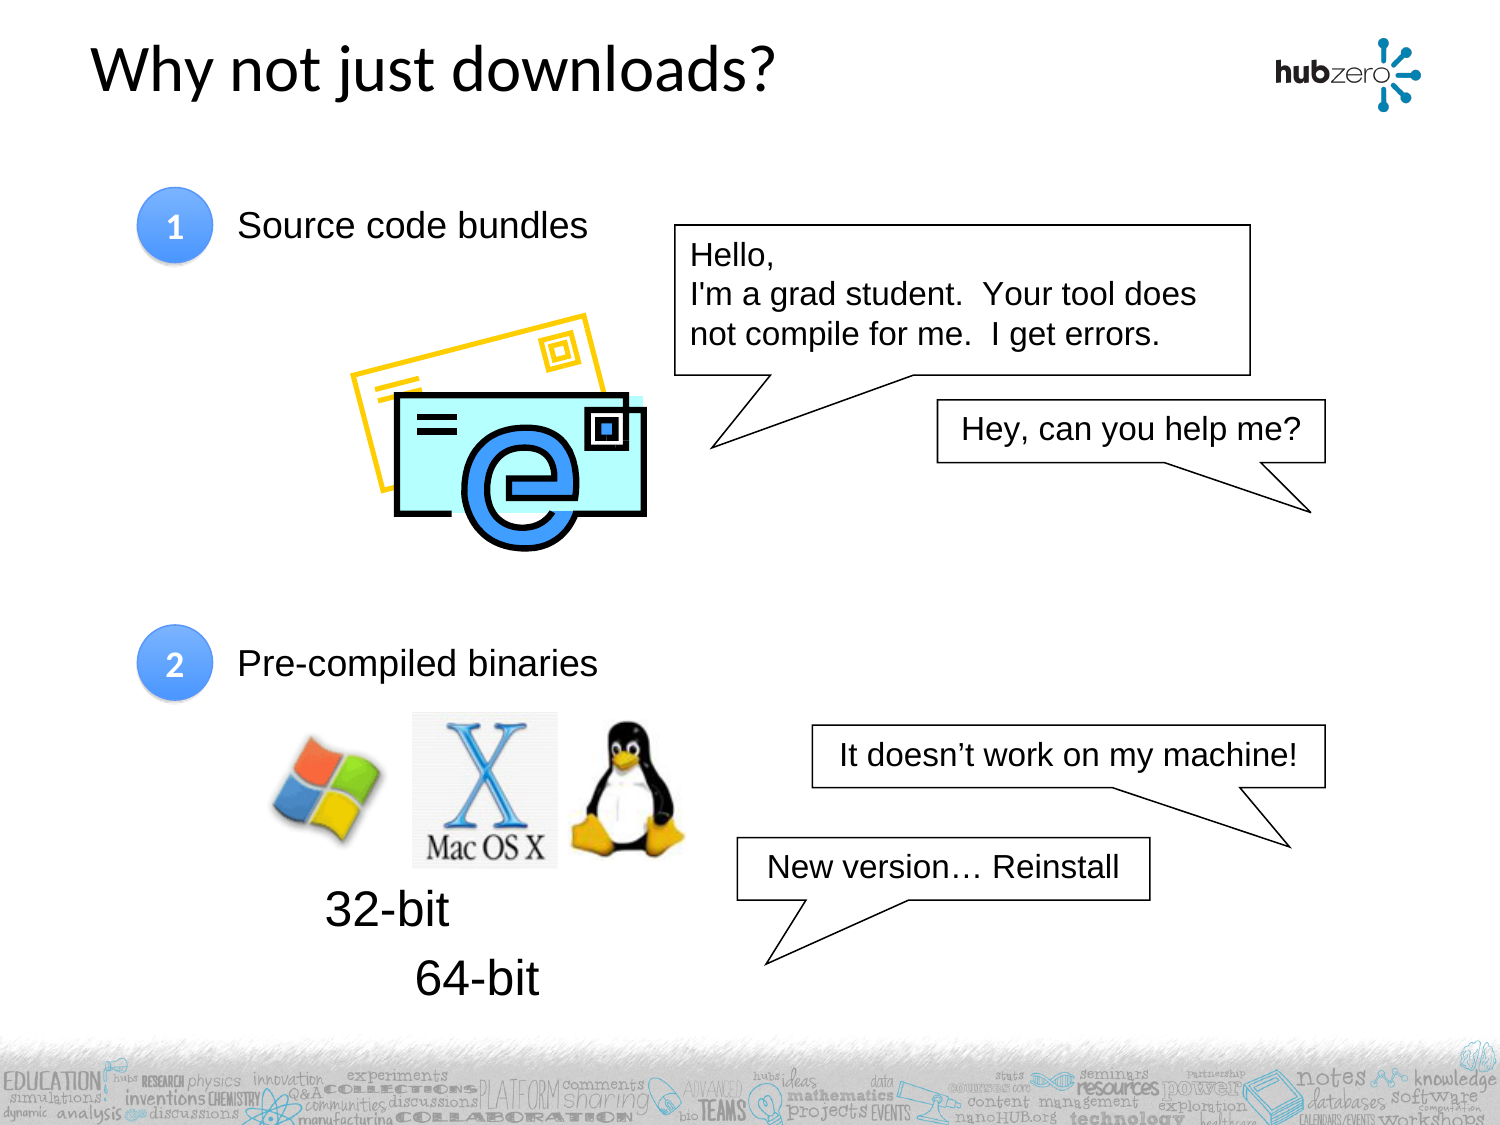

# Why not just downloads?
1
Source code bundles
Hello,
I'm a grad student. Your tool does not compile for me. I get errors.
Hey, can you help me?
2
Pre-compiled binaries
It doesn’t work on my machine!
New version… Reinstall
32-bit
64-bit